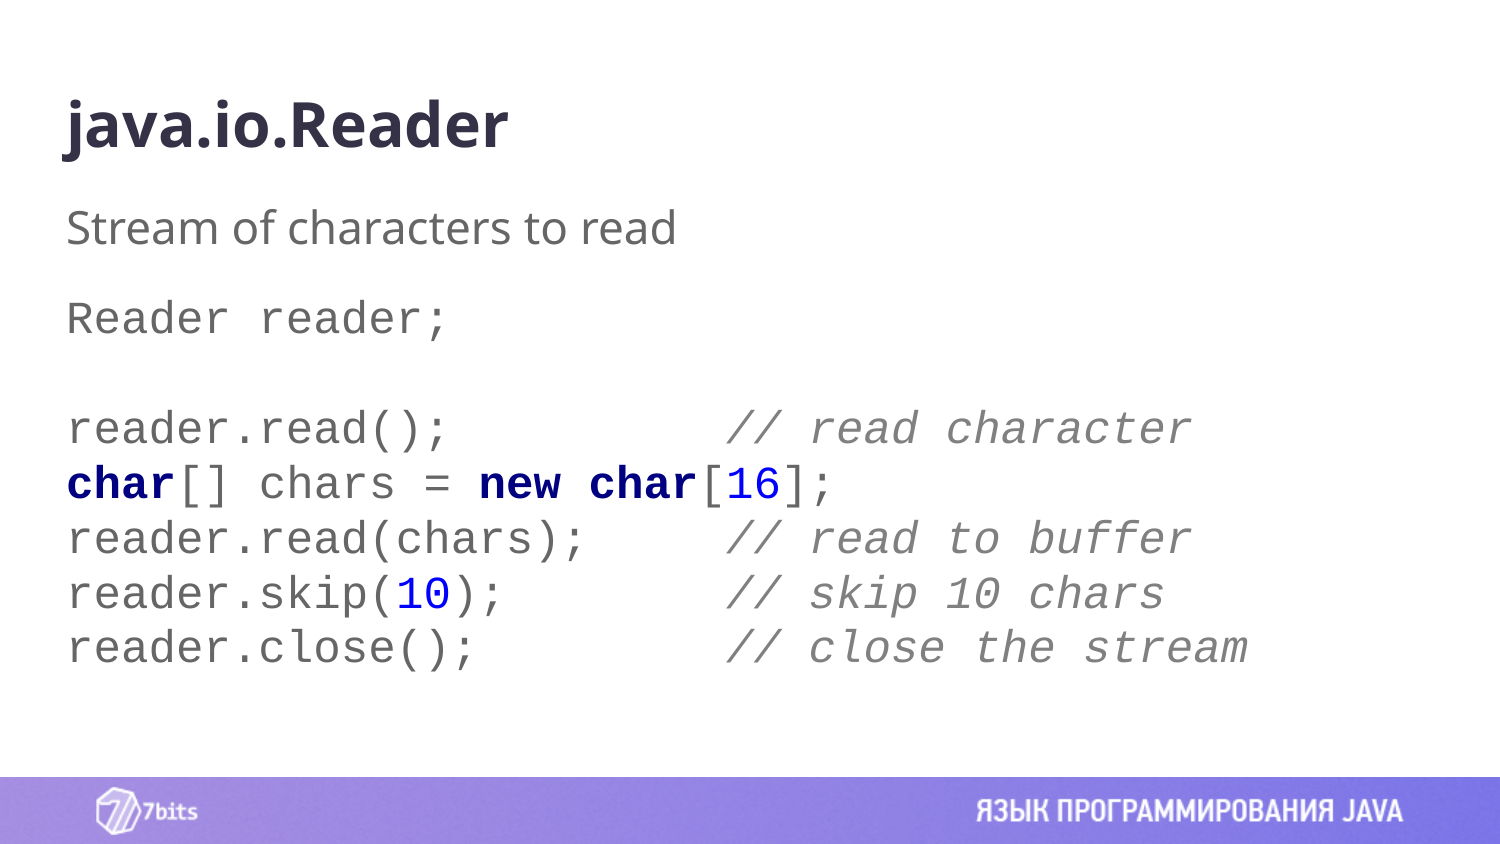

# java.io.Reader
Stream of characters to read
Reader reader;
reader.read(); // read character
char[] chars = new char[16];
reader.read(chars); // read to buffer
reader.skip(10); // skip 10 chars
reader.close(); // close the stream